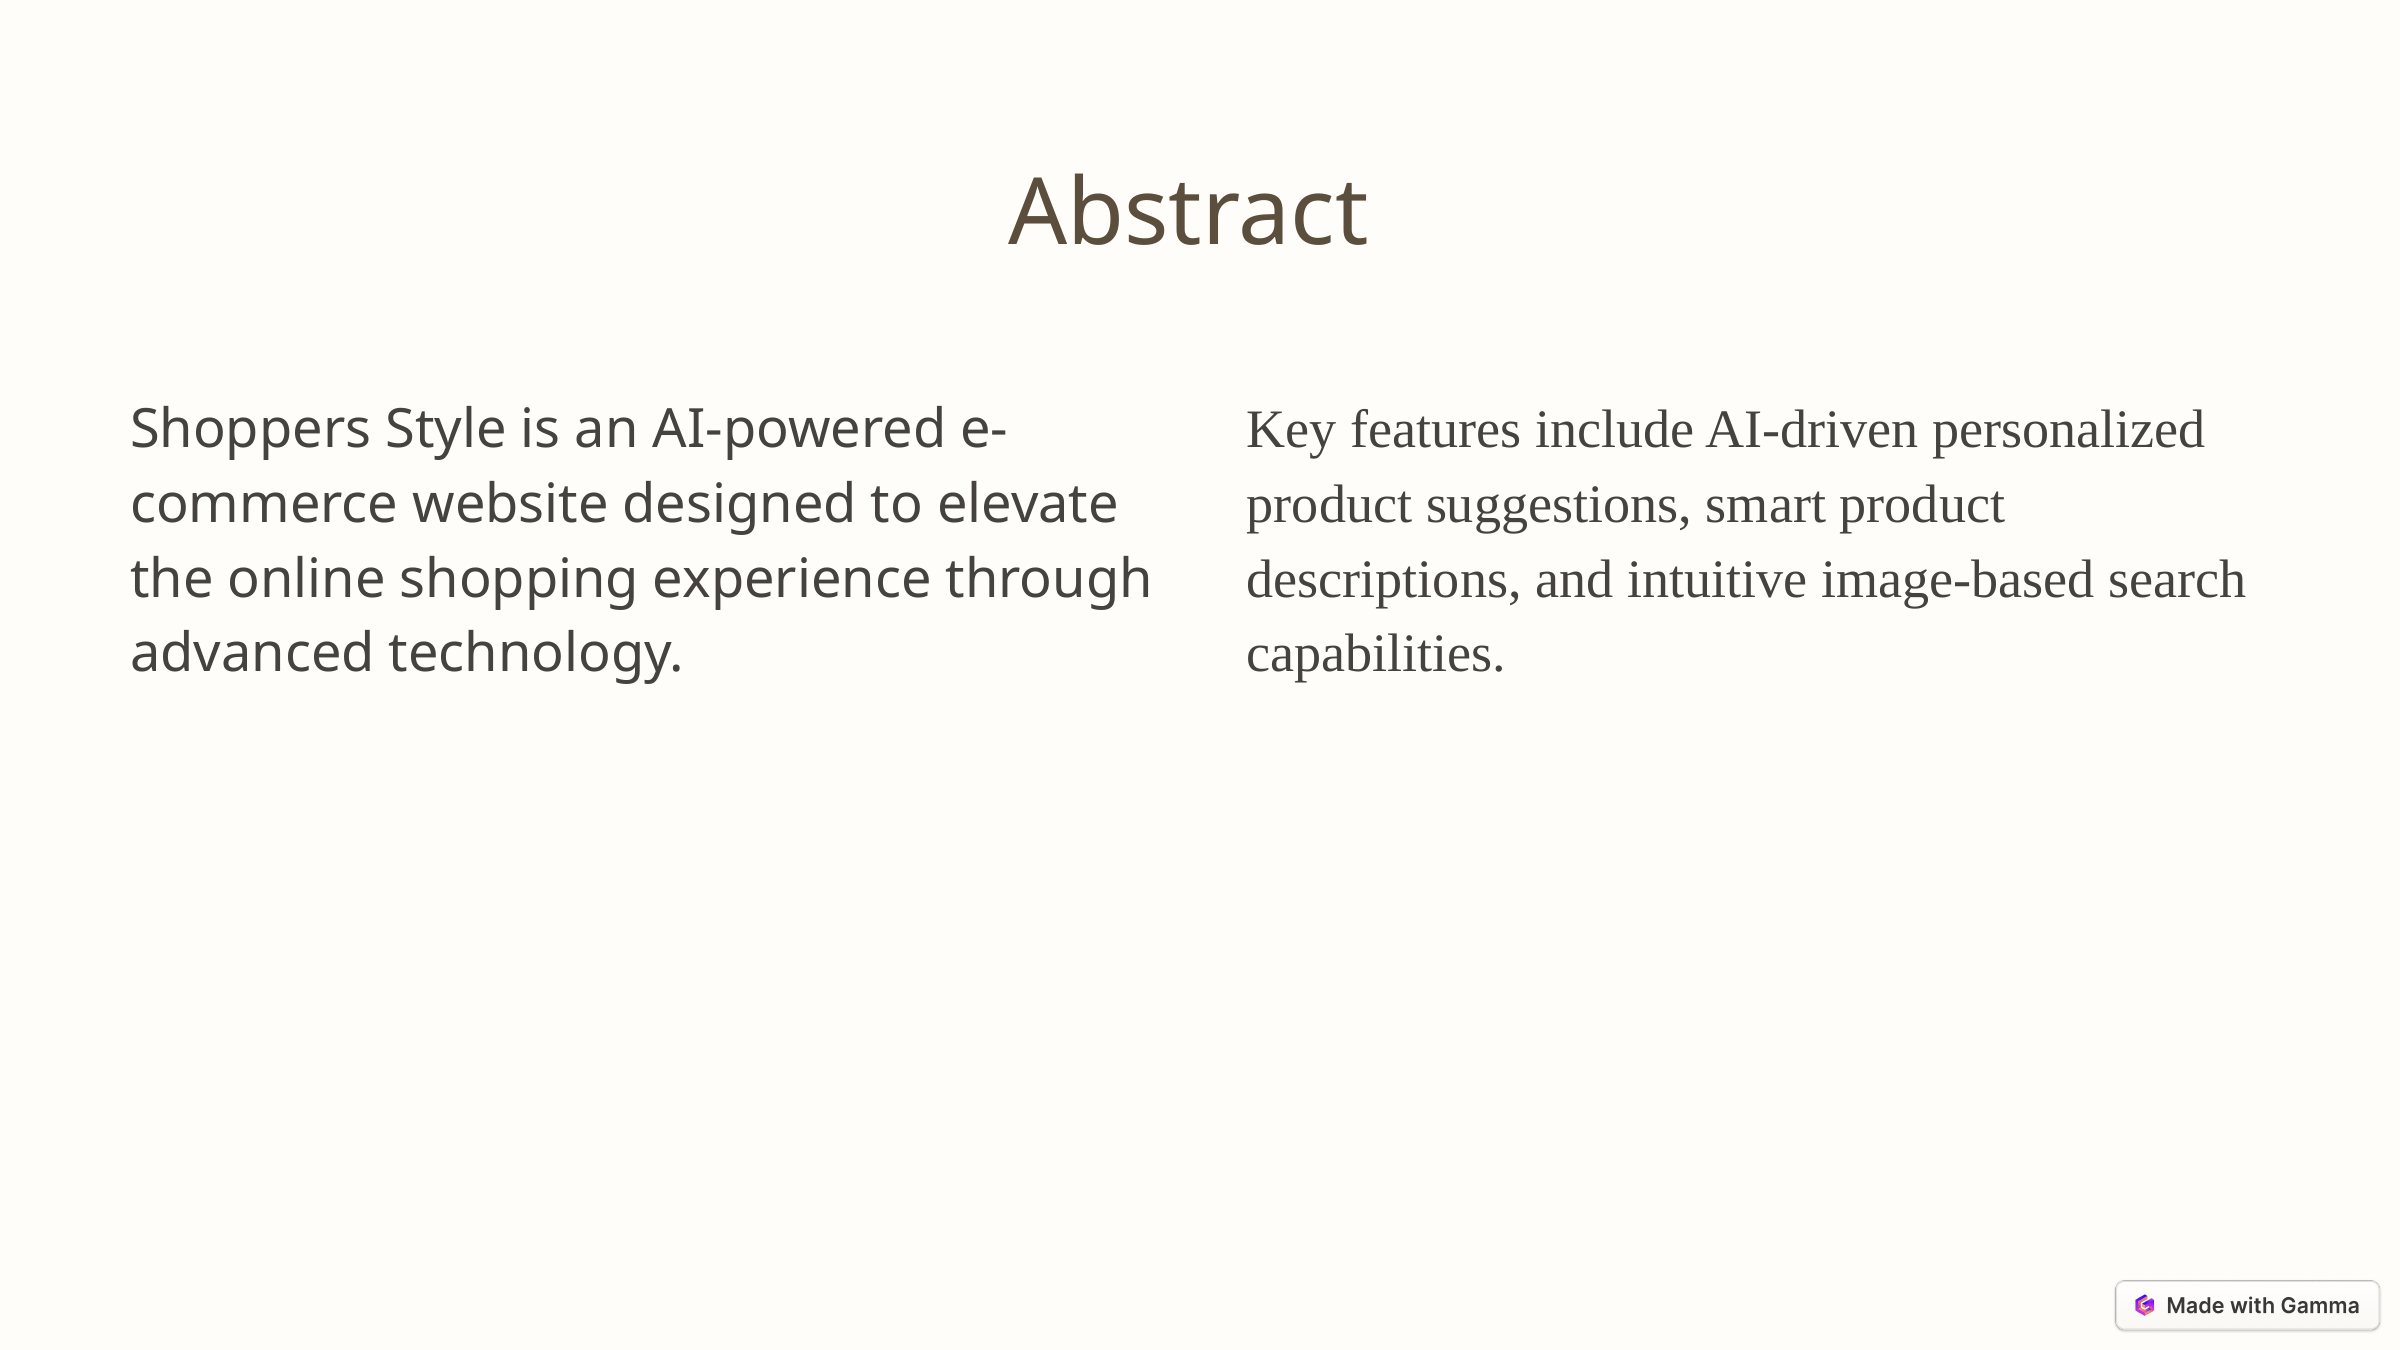

Abstract
Shoppers Style is an AI-powered e-commerce website designed to elevate the online shopping experience through advanced technology.
Key features include AI-driven personalized product suggestions, smart product descriptions, and intuitive image-based search capabilities.